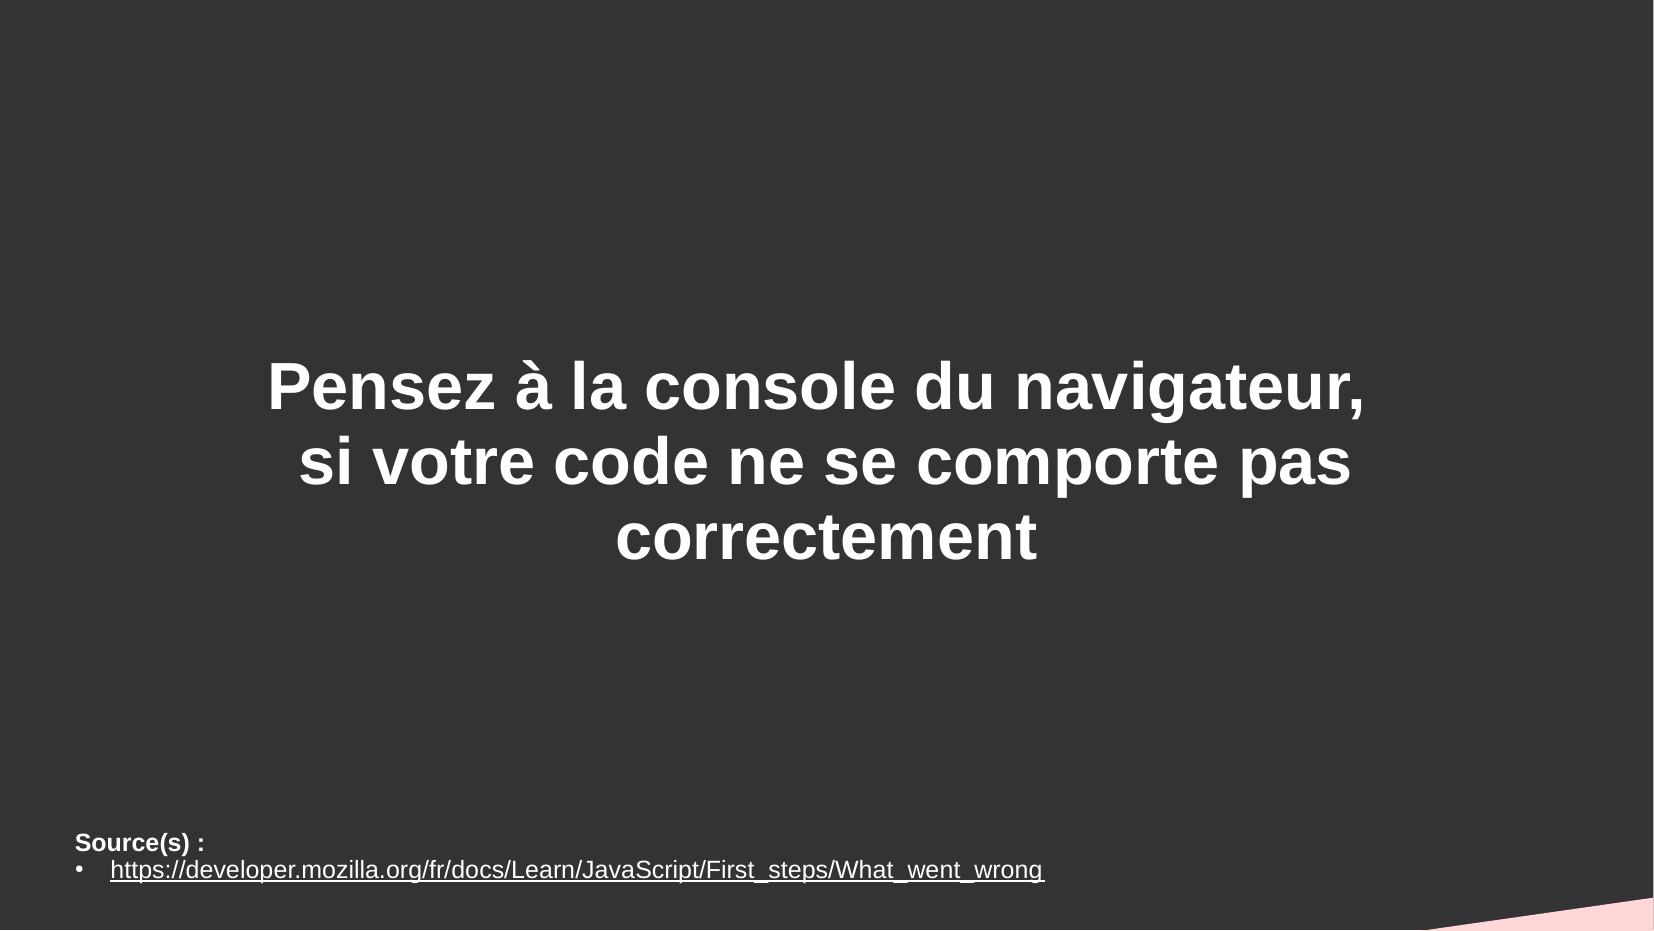

# Pensez à la console du navigateur, si votre code ne se comporte pas correctement
Source(s) :
https://developer.mozilla.org/fr/docs/Learn/JavaScript/First_steps/What_went_wrong